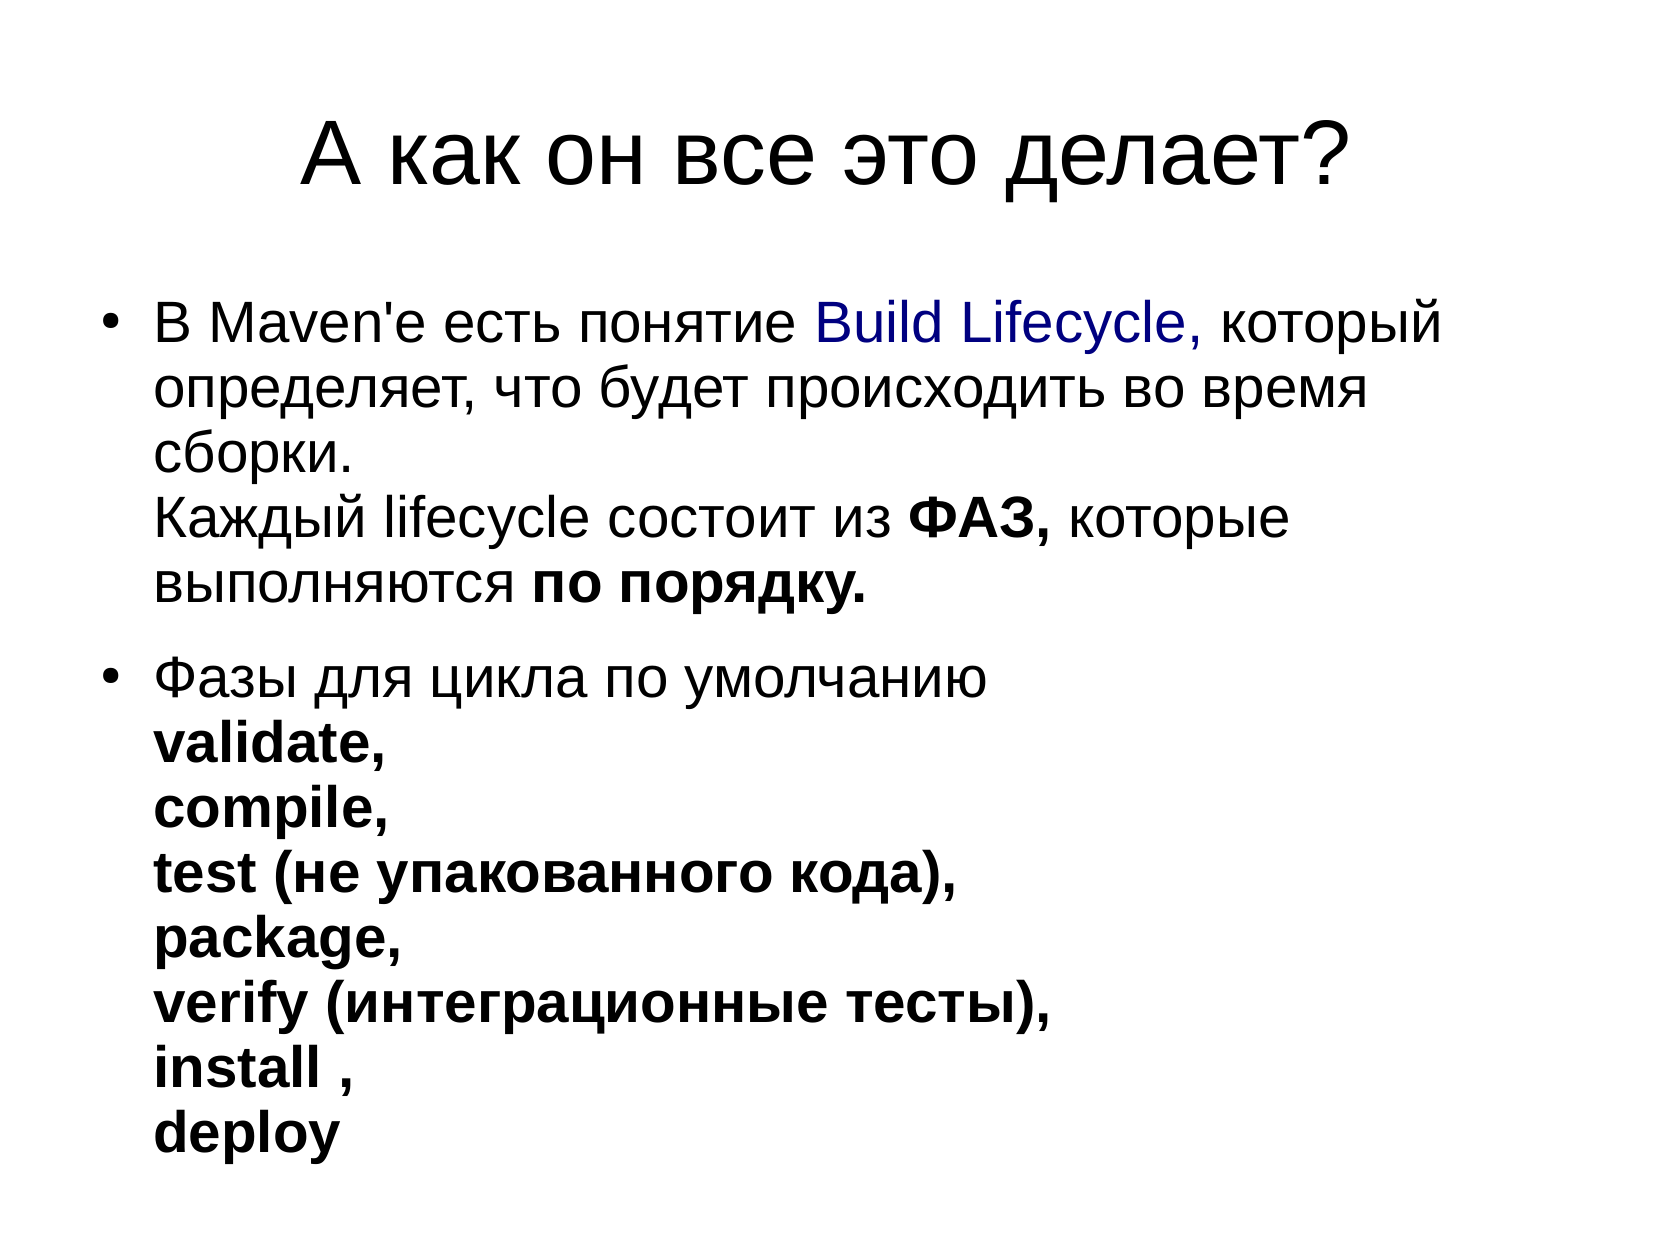

# А как он все это делает?
В Maven'e есть понятие Build Lifecycle, который определяет, что будет происходить во время сборки.
Каждый lifecycle состоит из ФАЗ, которые выполняются по порядку.
Фазы для цикла по умолчанию
validate,
compile,
test (не упакованного кода),
package,
verify (интеграционные тесты),
install ,
deploy